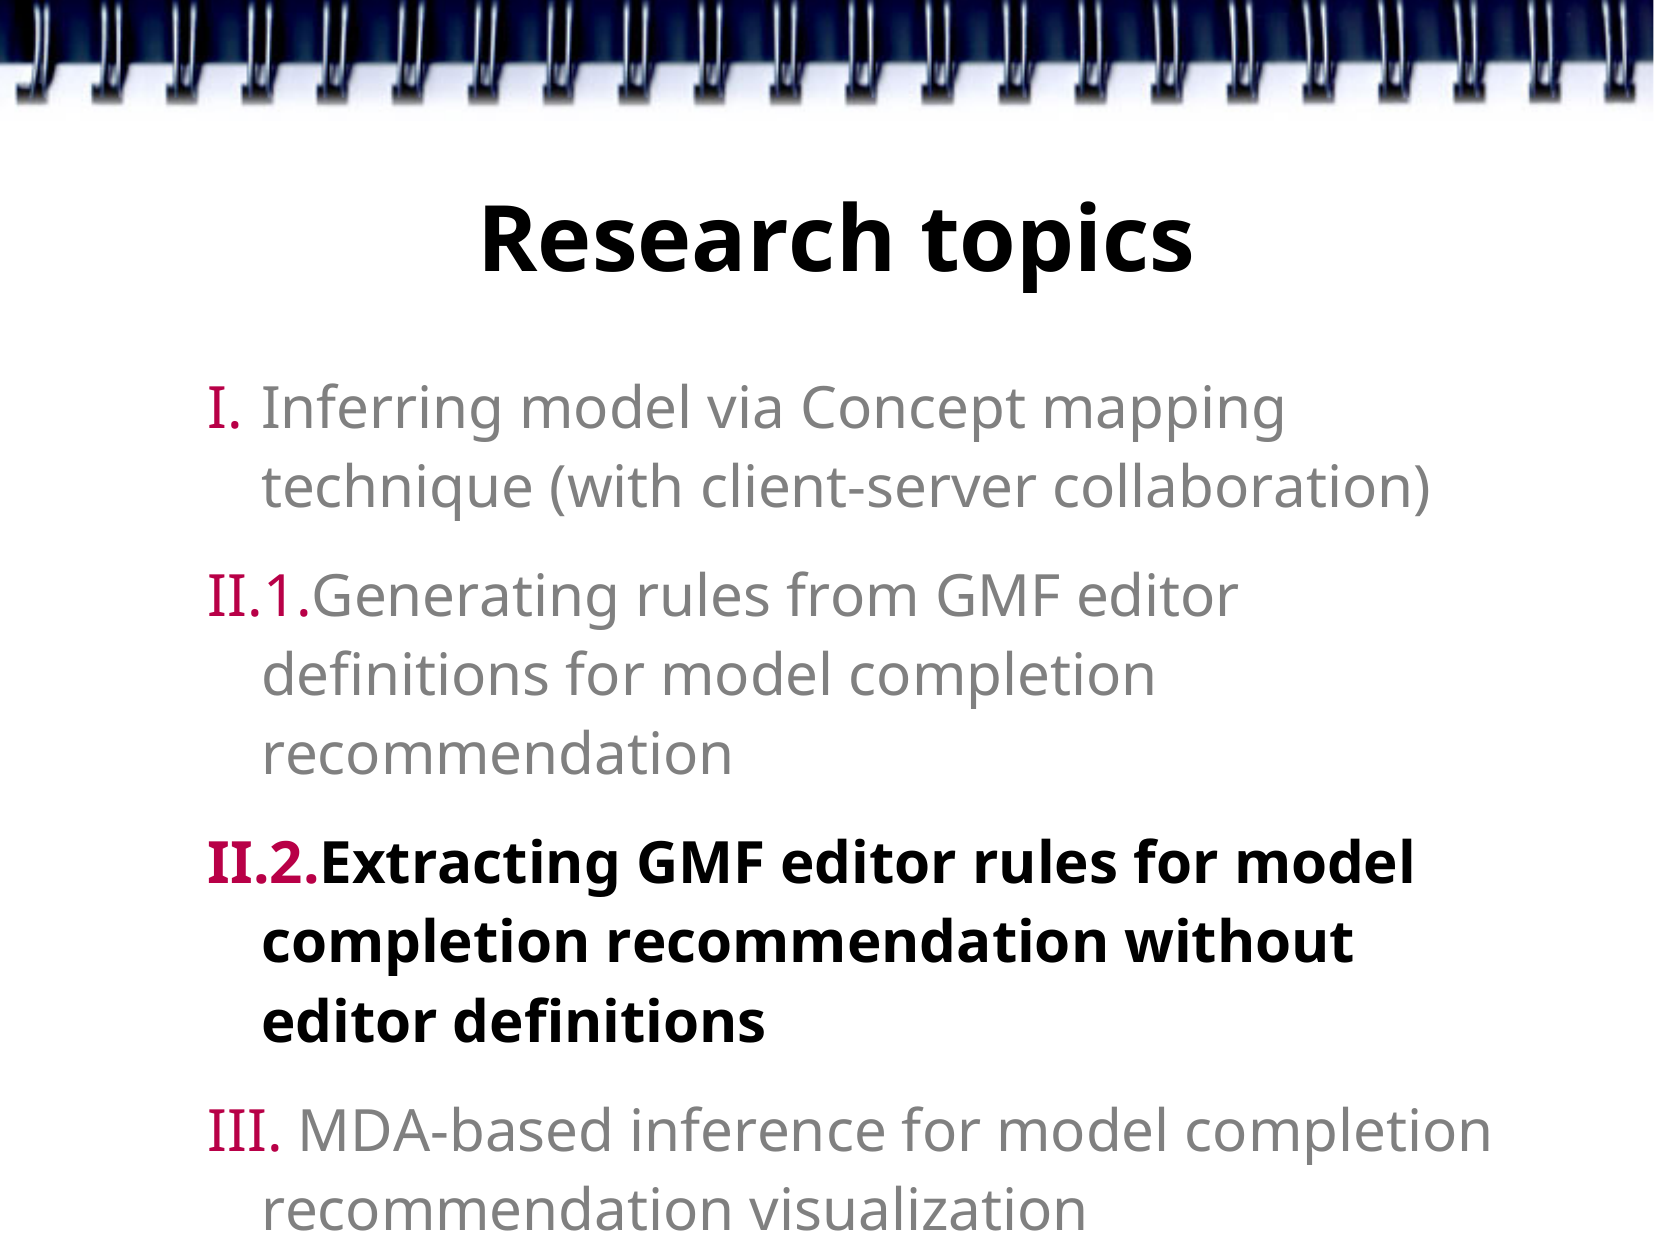

# Research topics
Inferring model via Concept mapping technique (with client-server collaboration)
Generating rules from GMF editor definitions for model completion recommendation
Extracting GMF editor rules for model completion recommendation without editor definitions
III. MDA-based inference for model completion recommendation visualization